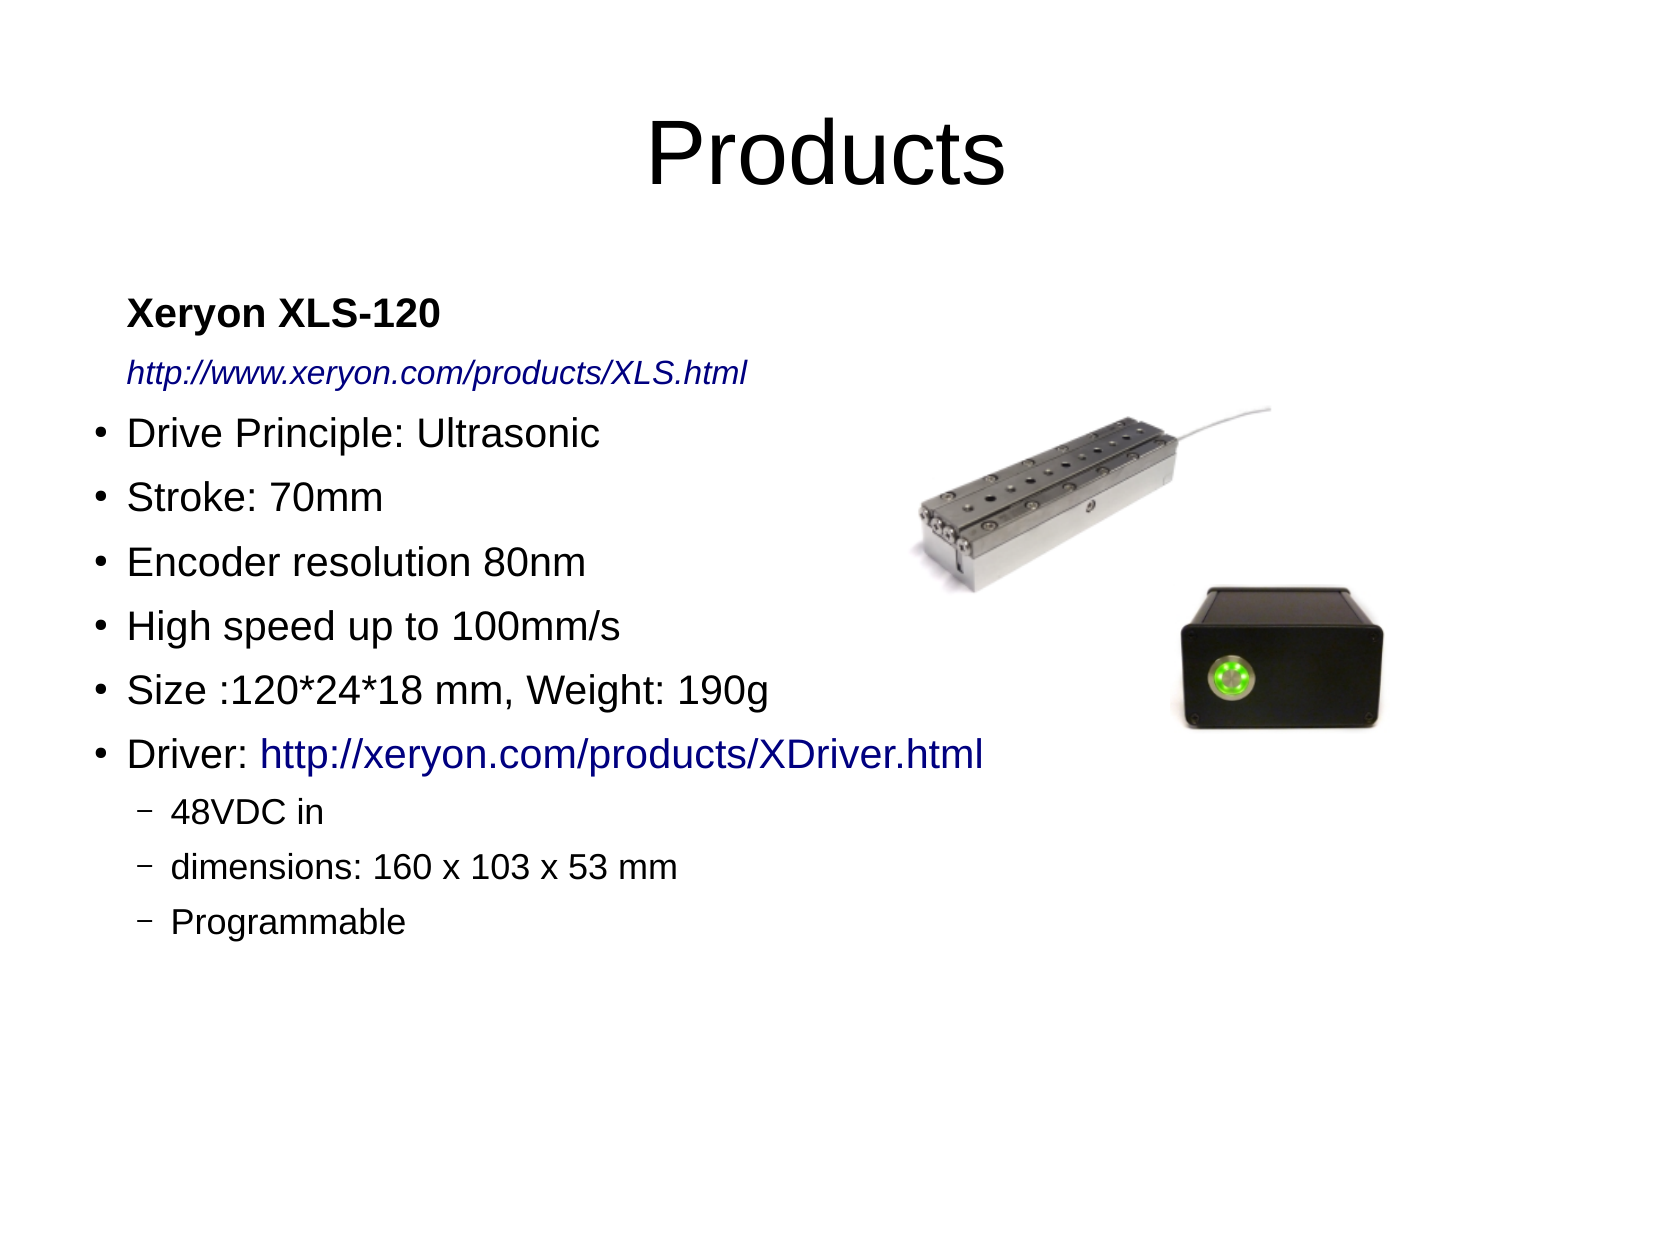

# Products
Xeryon XLS-120
http://www.xeryon.com/products/XLS.html
Drive Principle: Ultrasonic
Stroke: 70mm
Encoder resolution 80nm
High speed up to 100mm/s
Size :120*24*18 mm, Weight: 190g
Driver: http://xeryon.com/products/XDriver.html
48VDC in
dimensions: 160 x 103 x 53 mm
Programmable